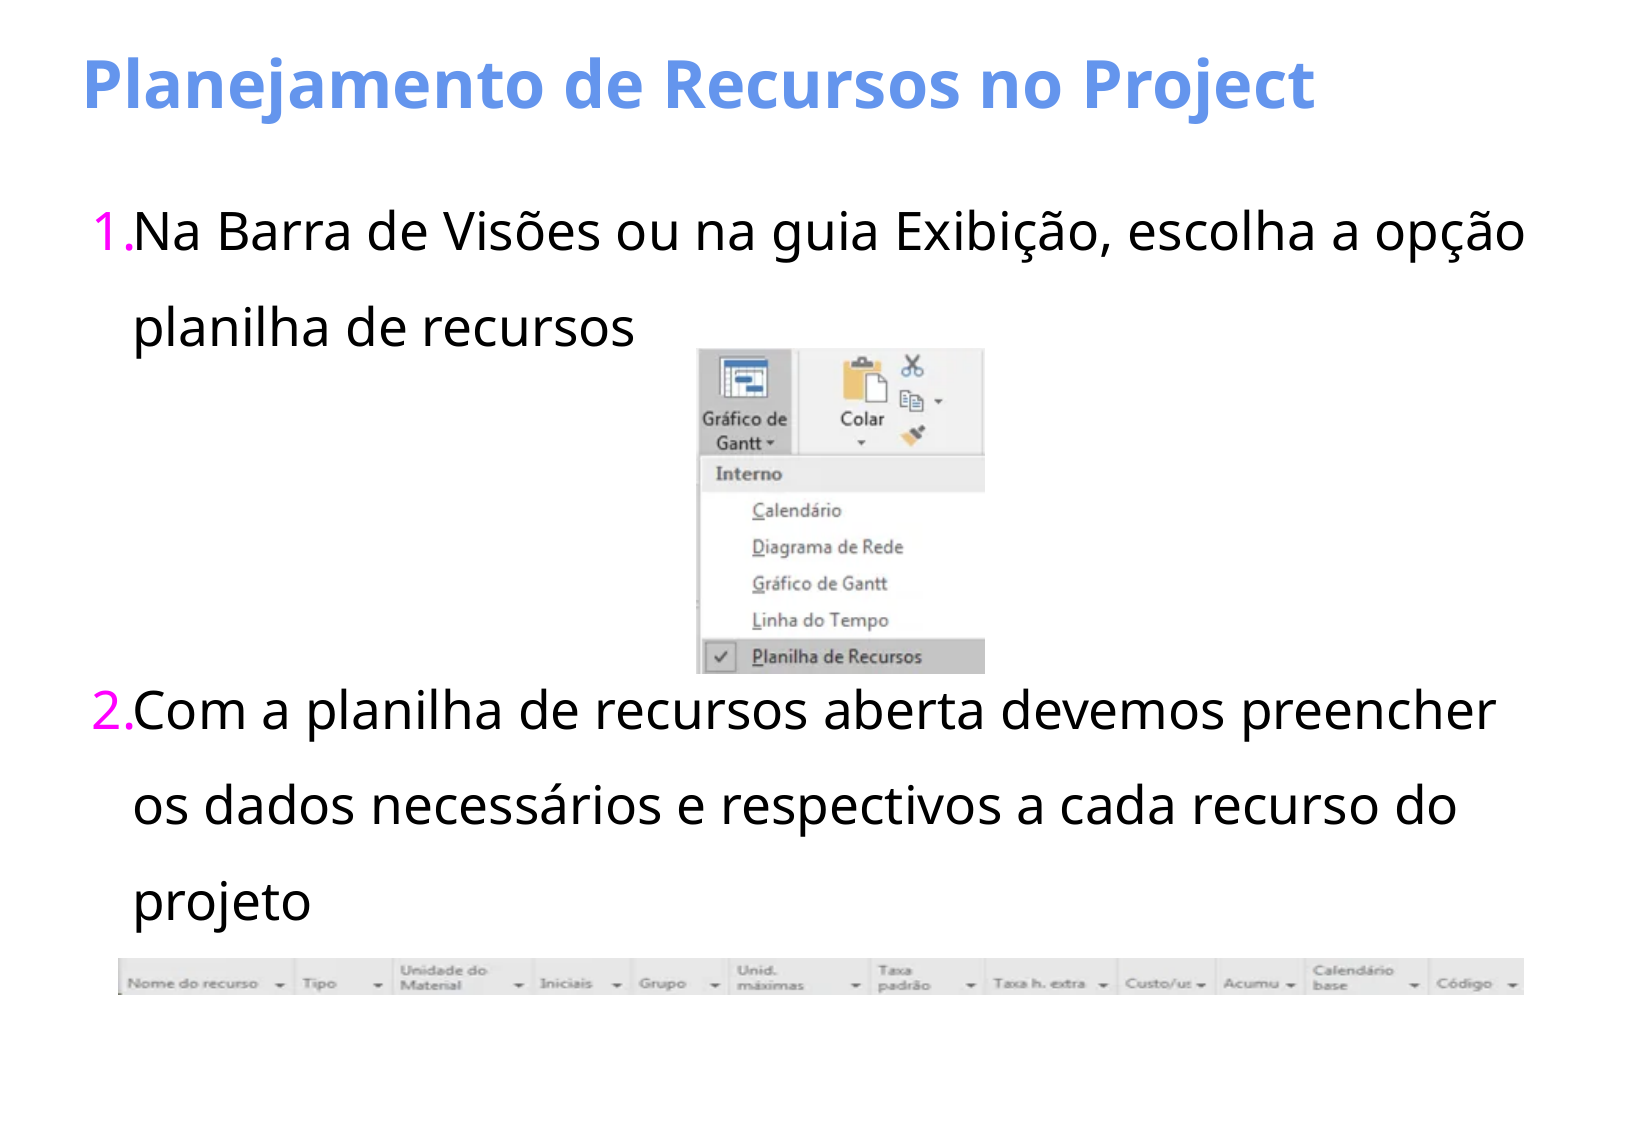

# Planejamento de Recursos no Project
Na Barra de Visões ou na guia Exibição, escolha a opção planilha de recursos
Com a planilha de recursos aberta devemos preencher os dados necessários e respectivos a cada recurso do projeto